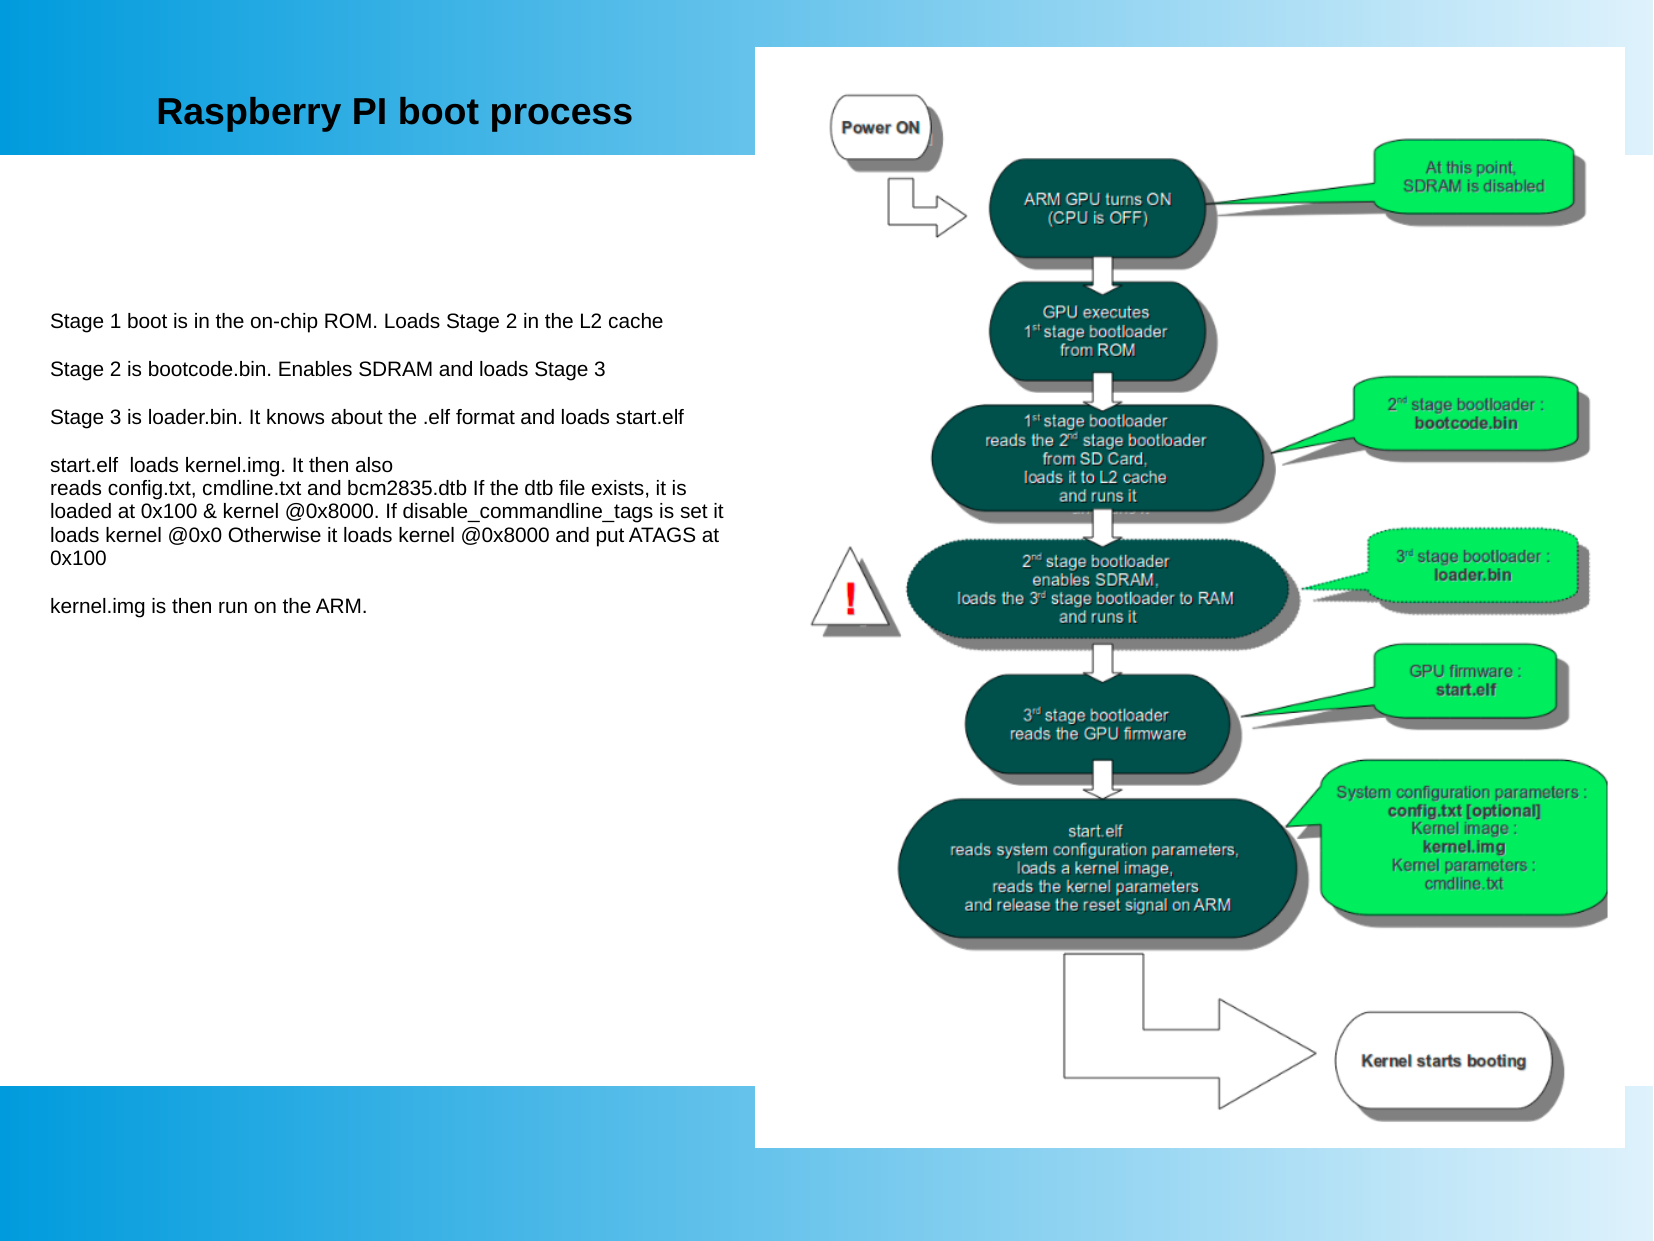

Raspberry PI boot process
Stage 1 boot is in the on-chip ROM. Loads Stage 2 in the L2 cache
Stage 2 is bootcode.bin. Enables SDRAM and loads Stage 3
Stage 3 is loader.bin. It knows about the .elf format and loads start.elf
start.elf  loads kernel.img. It then also reads config.txt, cmdline.txt and bcm2835.dtb If the dtb file exists, it is loaded at 0x100 & kernel @0x8000. If disable_commandline_tags is set it loads kernel @0x0 Otherwise it loads kernel @0x8000 and put ATAGS at 0x100
kernel.img is then run on the ARM.